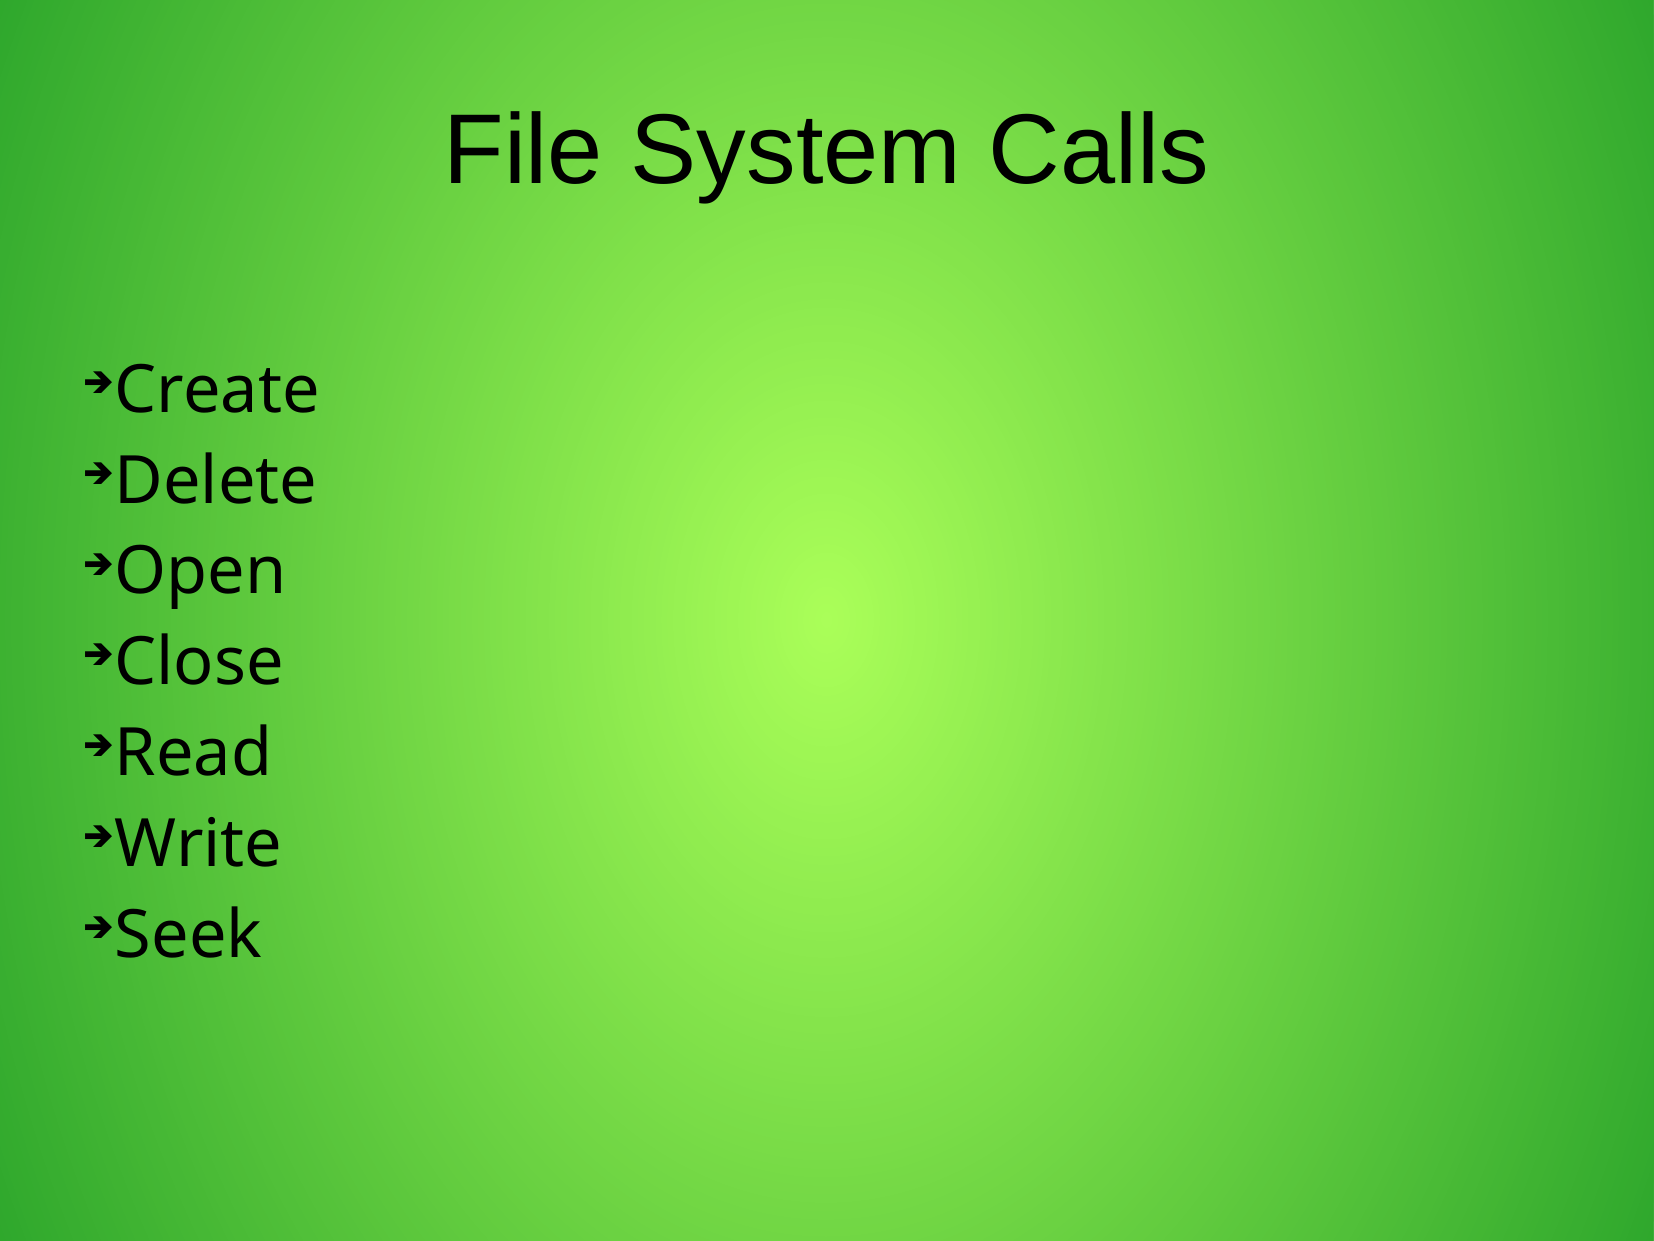

# File System Calls
Create
Delete
Open
Close
Read
Write
Seek